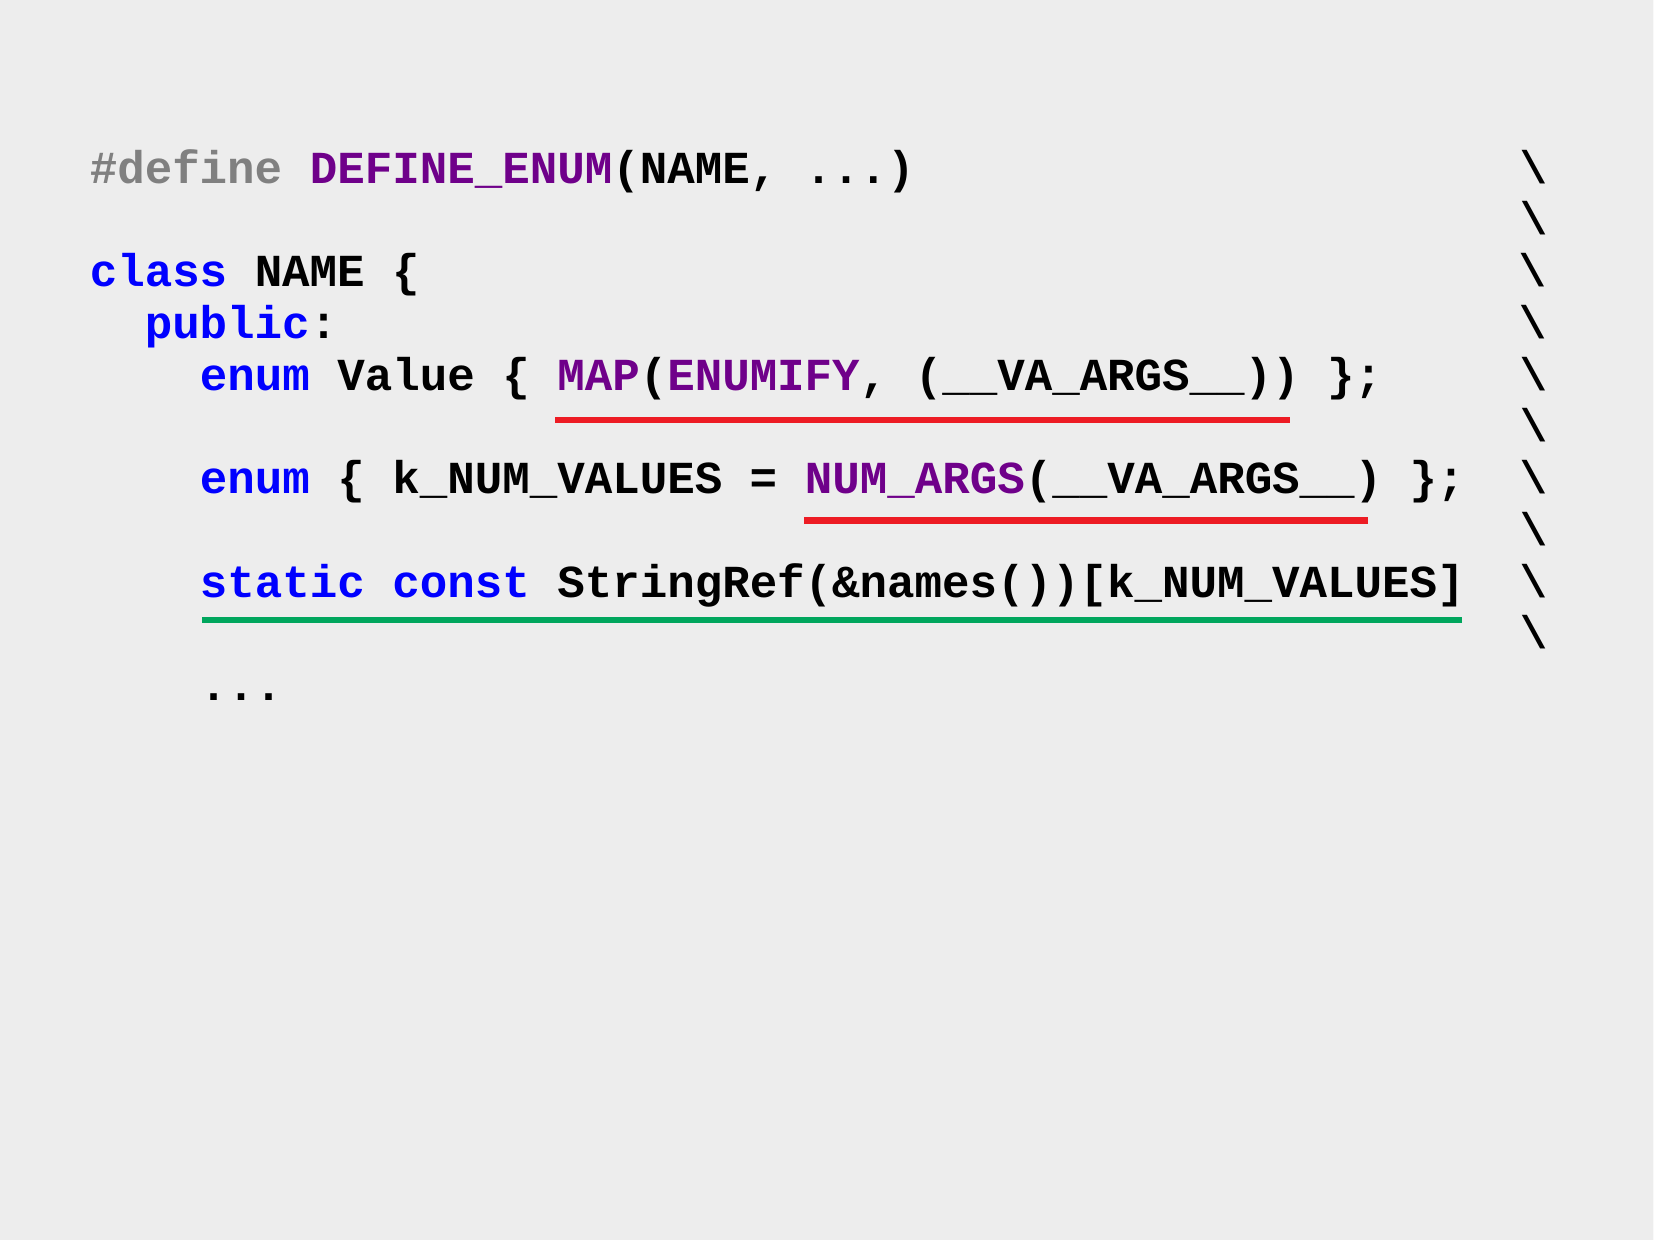

#define DEFINE_ENUM(NAME, ...) \
 \
class NAME { \ public: \
 enum Value { MAP(ENUMIFY, (__VA_ARGS__)) }; \
 \
 enum { k_NUM_VALUES = NUM_ARGS(__VA_ARGS__) }; \
 \
 static const StringRef(&names())[k_NUM_VALUES] \
 \
 ...